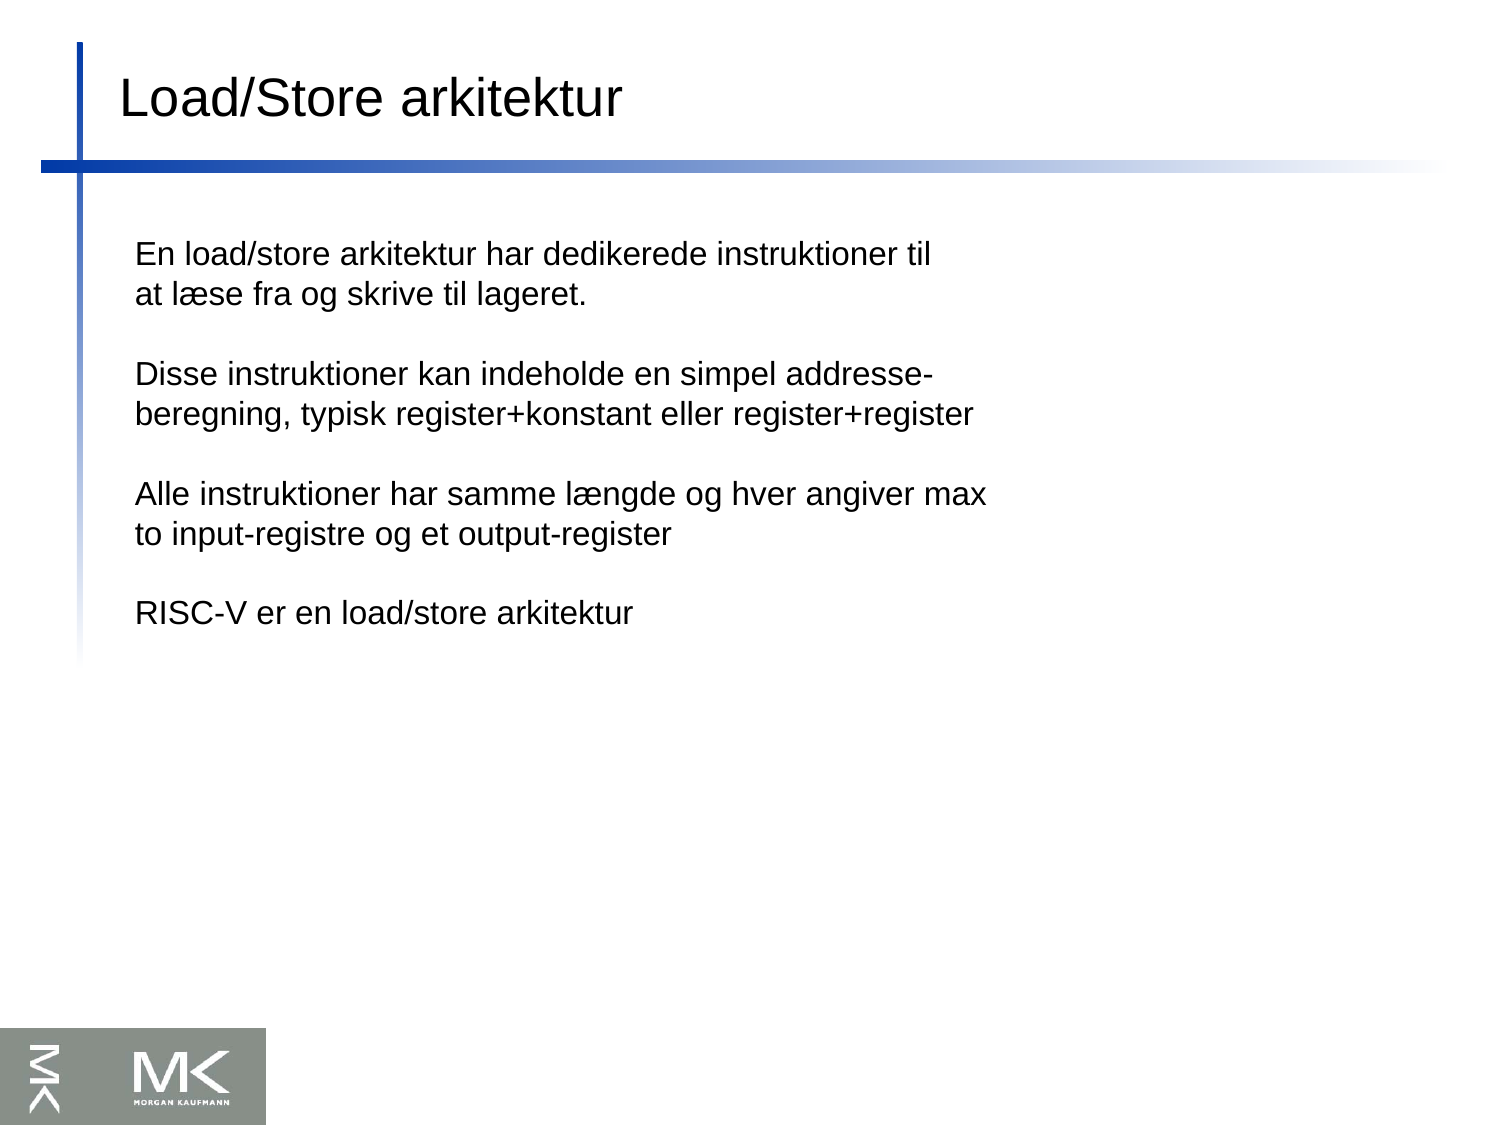

Load/Store arkitektur
En load/store arkitektur har dedikerede instruktioner til
at læse fra og skrive til lageret.
Disse instruktioner kan indeholde en simpel addresse-
beregning, typisk register+konstant eller register+register
Alle instruktioner har samme længde og hver angiver max
to input-registre og et output-register
RISC-V er en load/store arkitektur